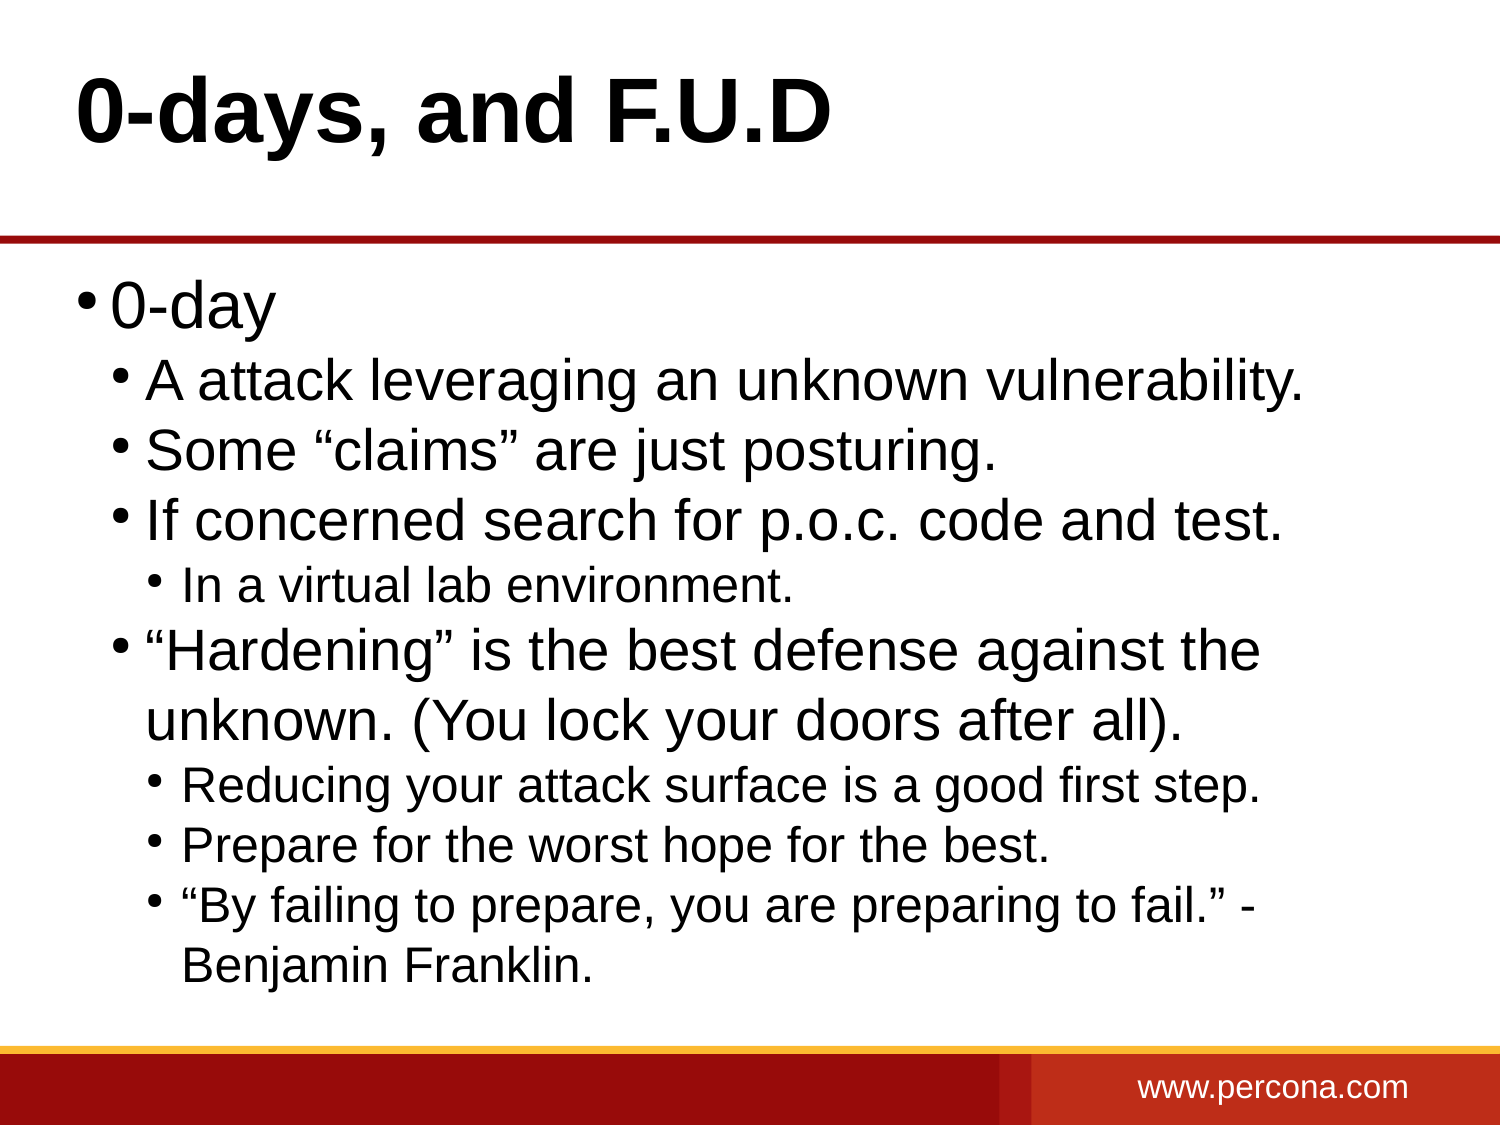

0-days, and F.U.D
0-day
A attack leveraging an unknown vulnerability.
Some “claims” are just posturing.
If concerned search for p.o.c. code and test.
In a virtual lab environment.
“Hardening” is the best defense against the unknown. (You lock your doors after all).
Reducing your attack surface is a good first step.
Prepare for the worst hope for the best.
“By failing to prepare, you are preparing to fail.” - Benjamin Franklin.